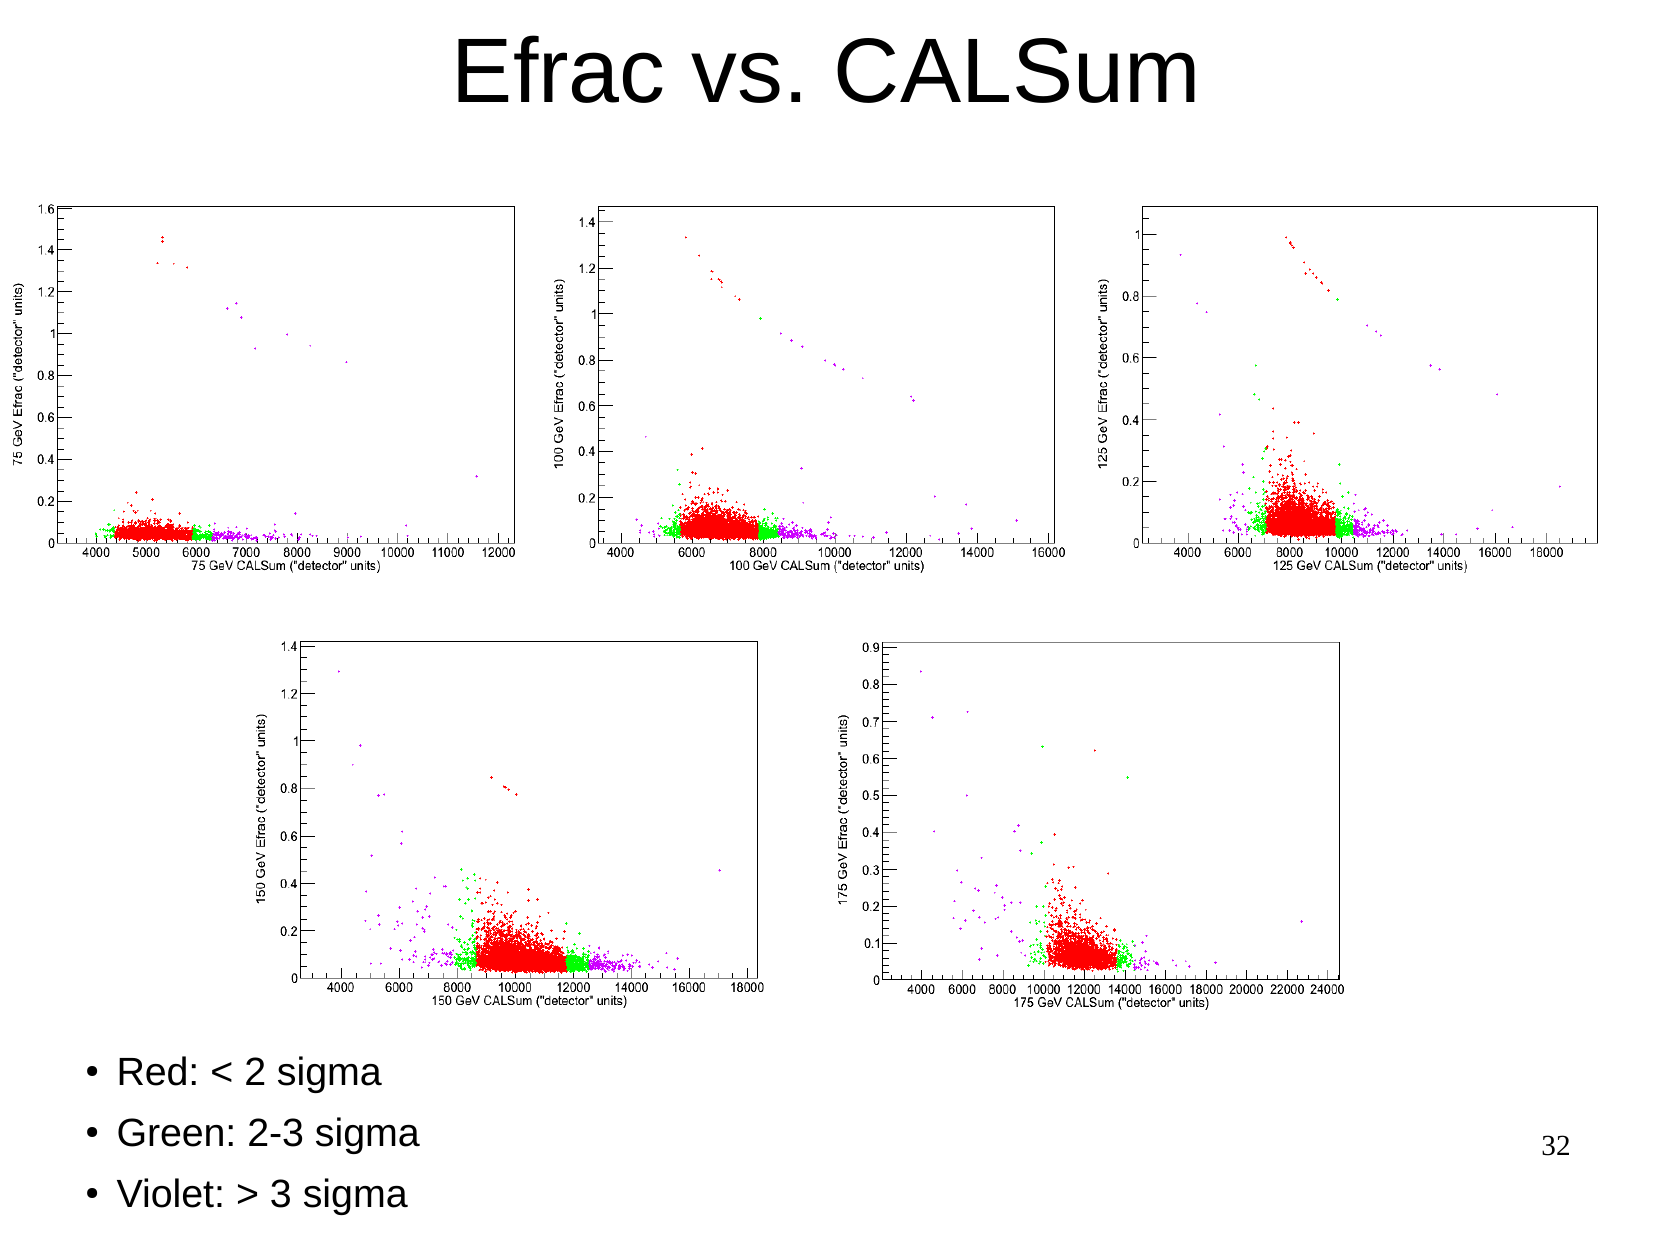

# Efrac vs. CALSum
Red: < 2 sigma
Green: 2-3 sigma
Violet: > 3 sigma
32